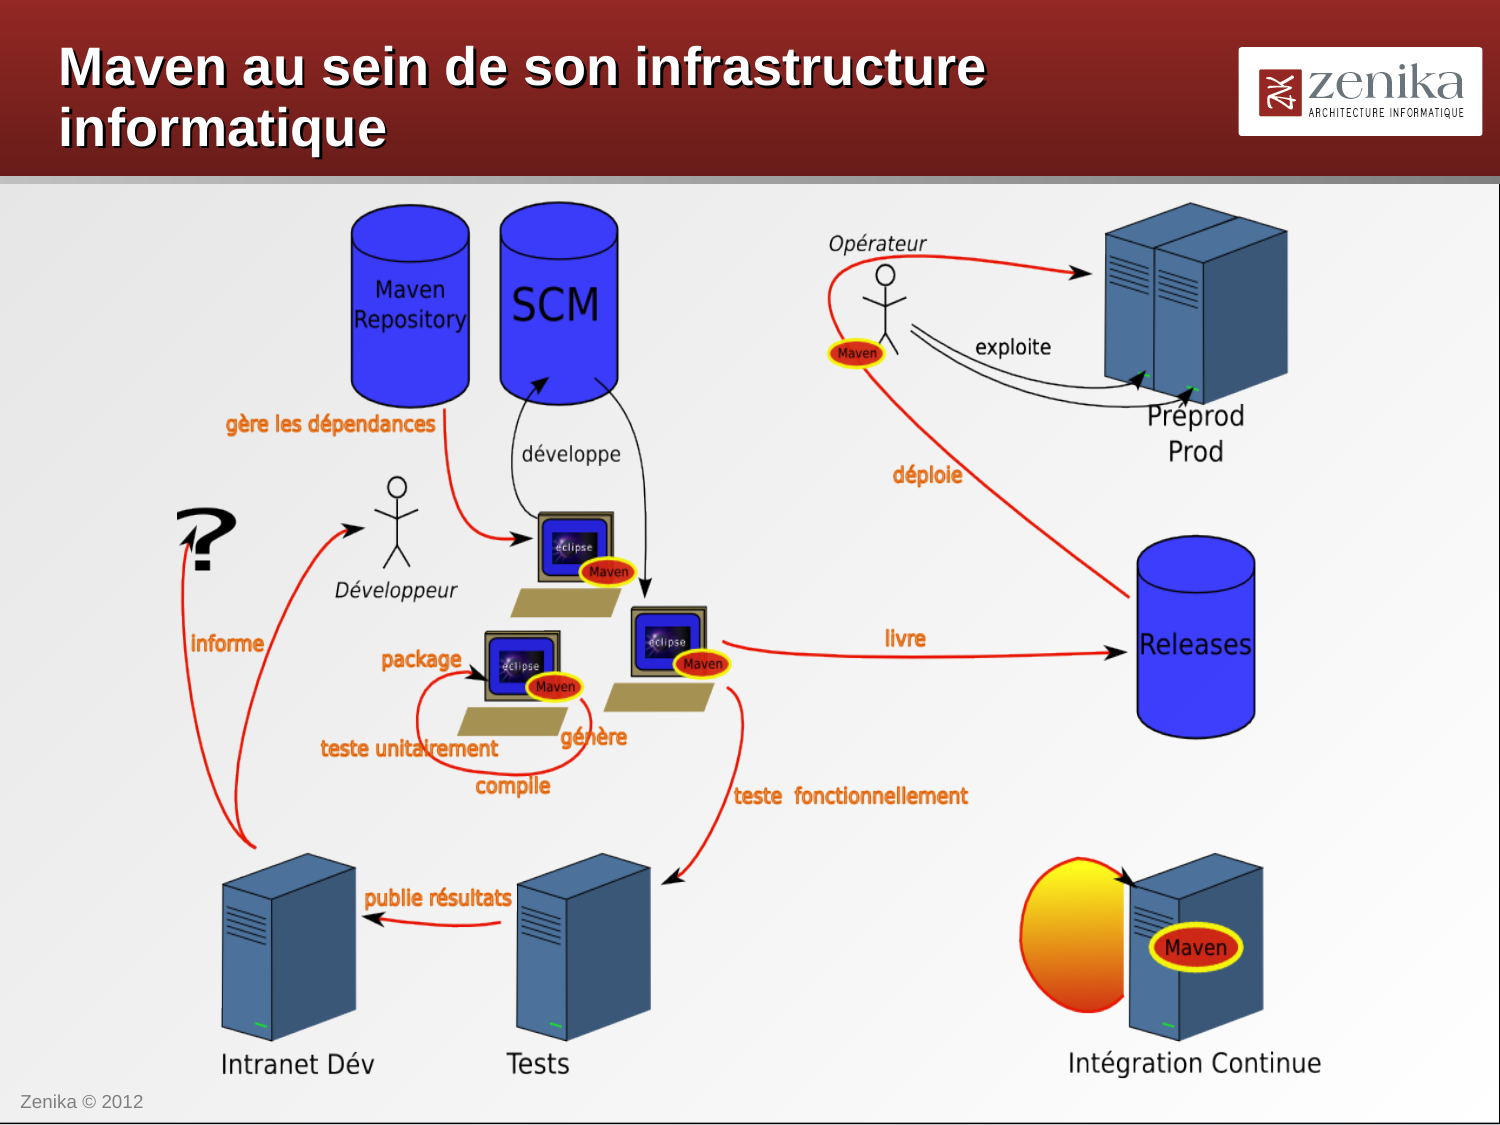

# Maven au sein de son infrastructure informatique